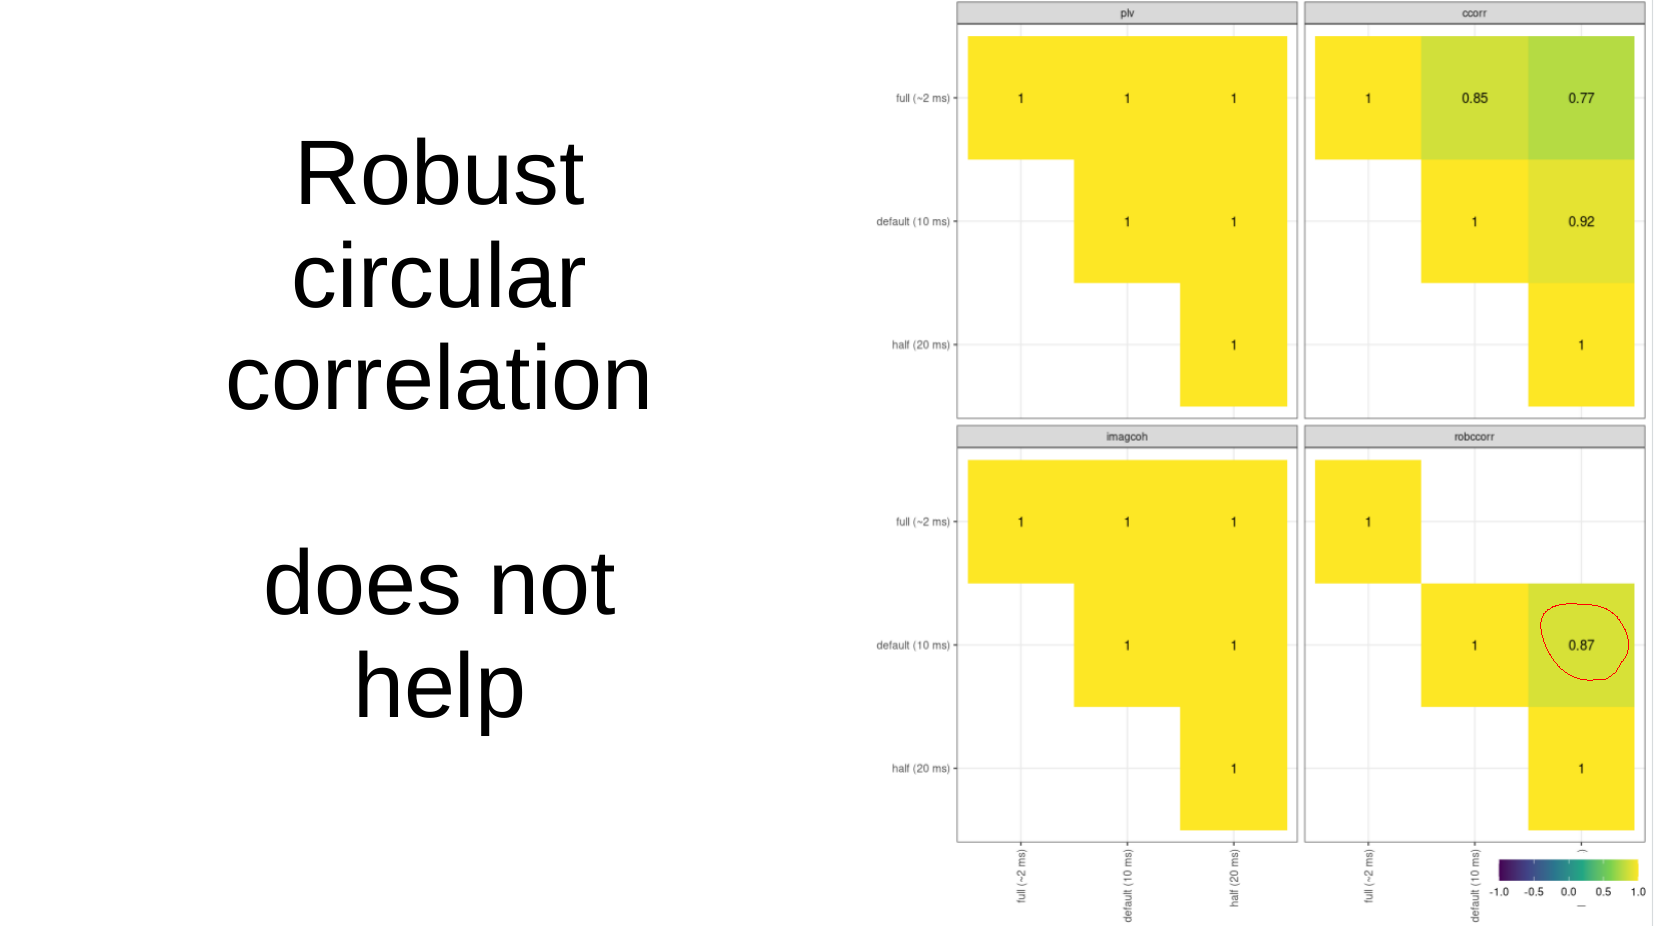

# Robust circular correlation does not help